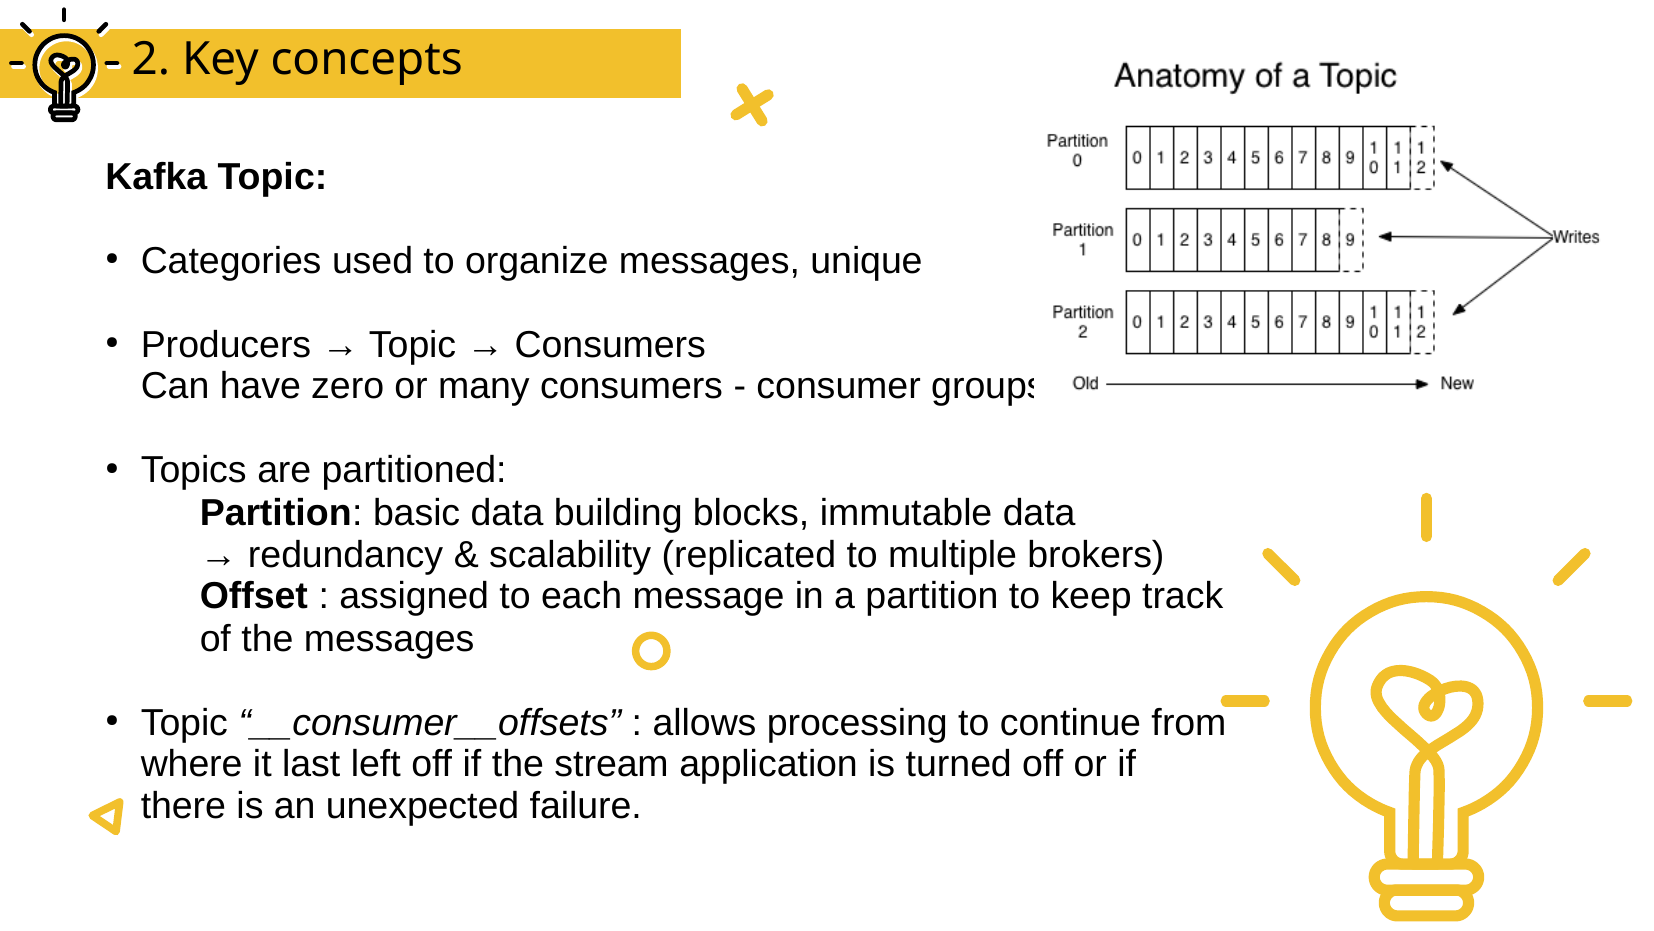

# 2. Key concepts
Kafka Topic:
Categories used to organize messages, unique
Producers → Topic → Consumers
Can have zero or many consumers - consumer groups
Topics are partitioned:
Partition: basic data building blocks, immutable data
→ redundancy & scalability (replicated to multiple brokers)
Offset : assigned to each message in a partition to keep track
of the messages
Topic “__consumer__offsets” : allows processing to continue from
where it last left off if the stream application is turned off or if
there is an unexpected failure.